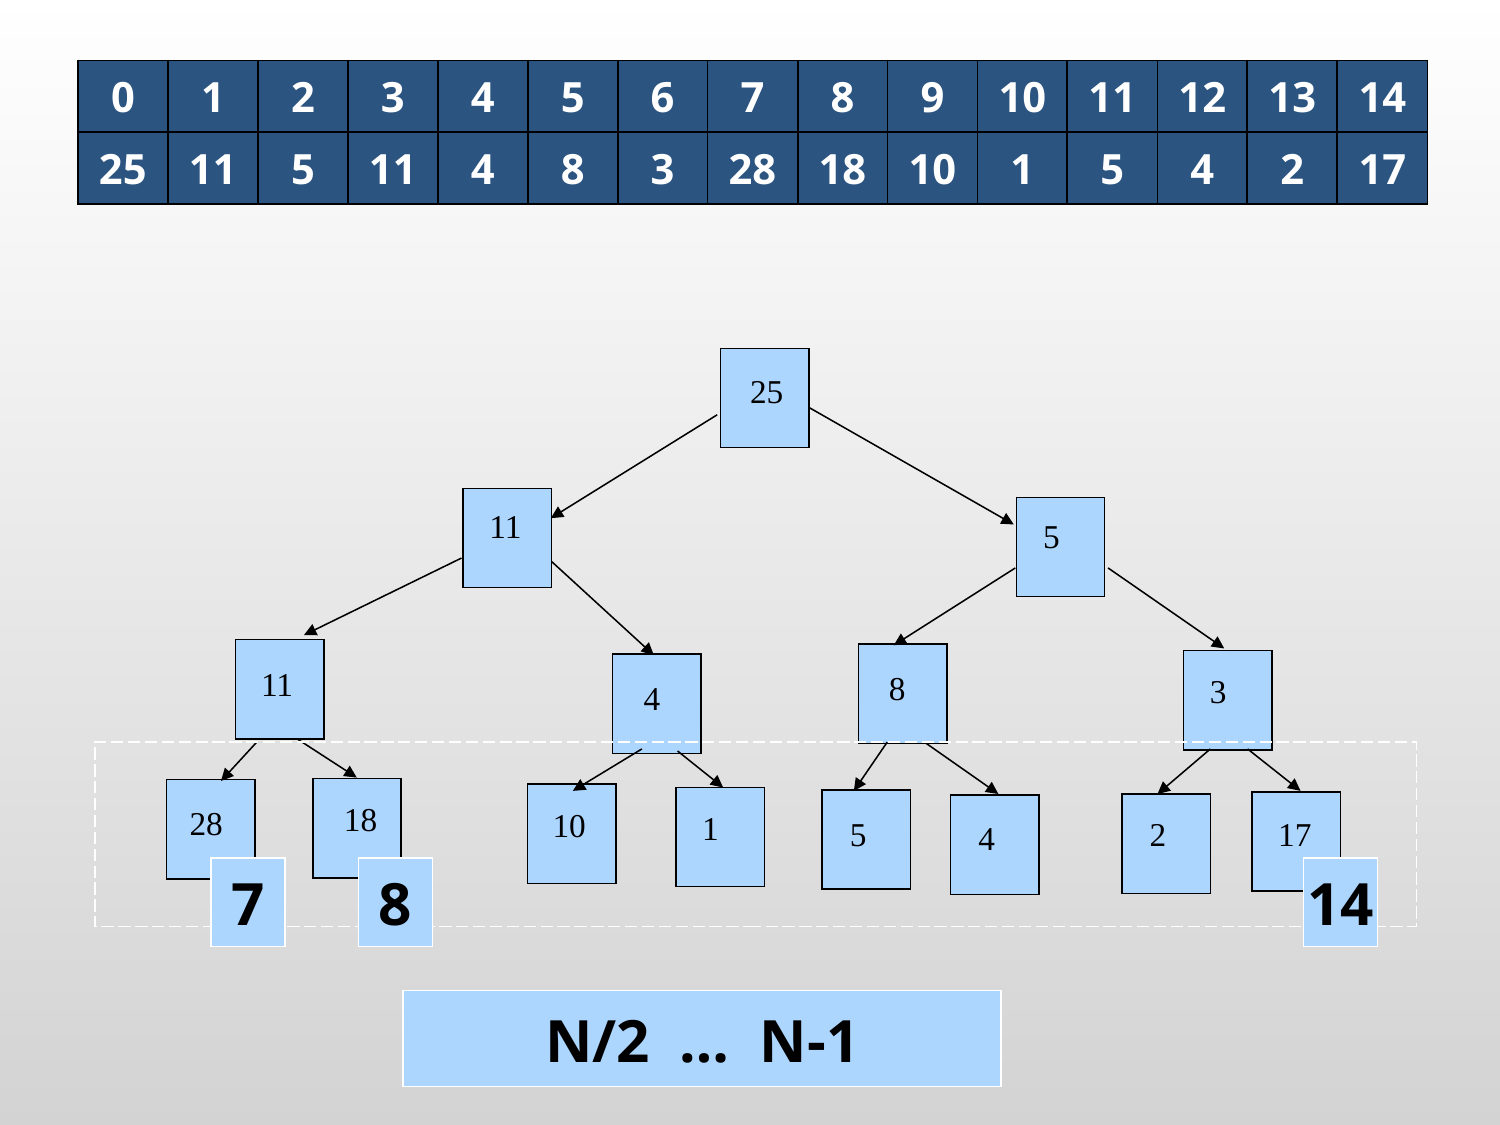

| 0 | 1 | 2 | 3 | 4 | 5 | 6 | 7 | 8 | 9 | 10 | 11 | 12 | 13 | 14 |
| --- | --- | --- | --- | --- | --- | --- | --- | --- | --- | --- | --- | --- | --- | --- |
| 25 | 11 | 5 | 11 | 4 | 8 | 3 | 28 | 18 | 10 | 1 | 5 | 4 | 2 | 17 |
25
11
5
11
8
3
4
18
28
10
1
5
2
17
4
7
8
14
N/2 … N-1